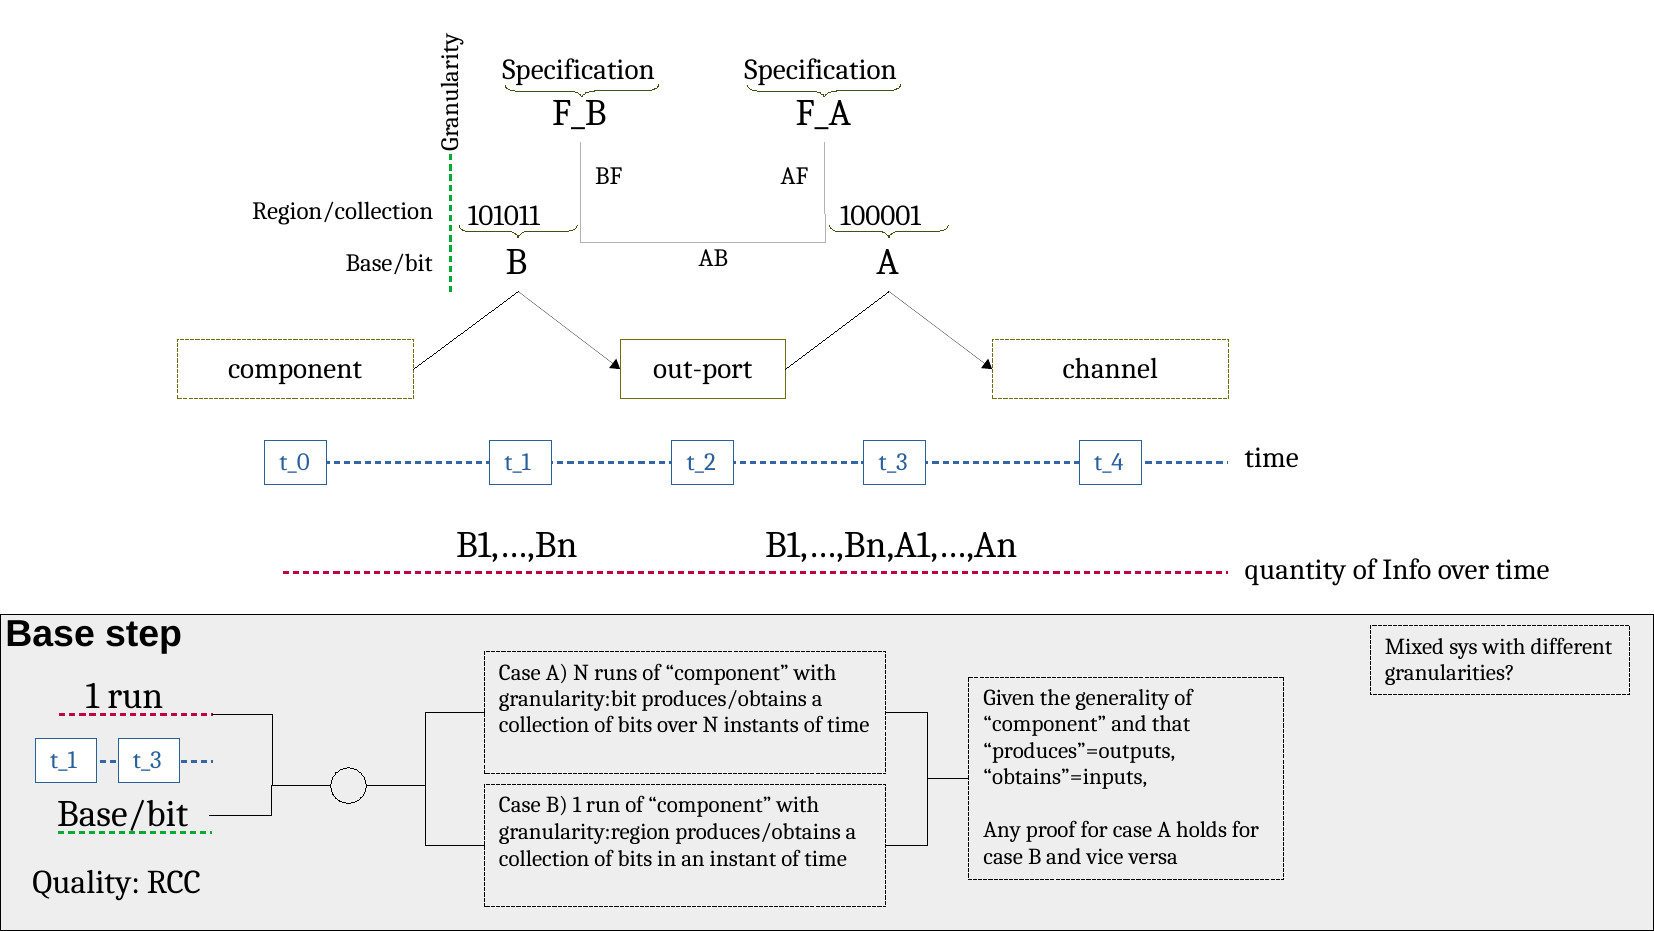

Specification
Specification
Granularity
F_B
F_A
BF
AF
Region/collection
101011
B
100001
A
AB
Base/bit
component
out-port
channel
time
t_0
t_1
t_2
t_3
t_4
B1,…,Bn
B1,…,Bn,A1,…,An
quantity of Info over time
Base step
Mixed sys with different granularities?
Case A) N runs of “component” with granularity:bit produces/obtains a collection of bits over N instants of time
1 run
Given the generality of “component” and that “produces”=outputs, “obtains”=inputs,
Any proof for case A holds for case B and vice versa
t_1
t_3
Case B) 1 run of “component” with granularity:region produces/obtains a collection of bits in an instant of time
Base/bit
Quality: RCC